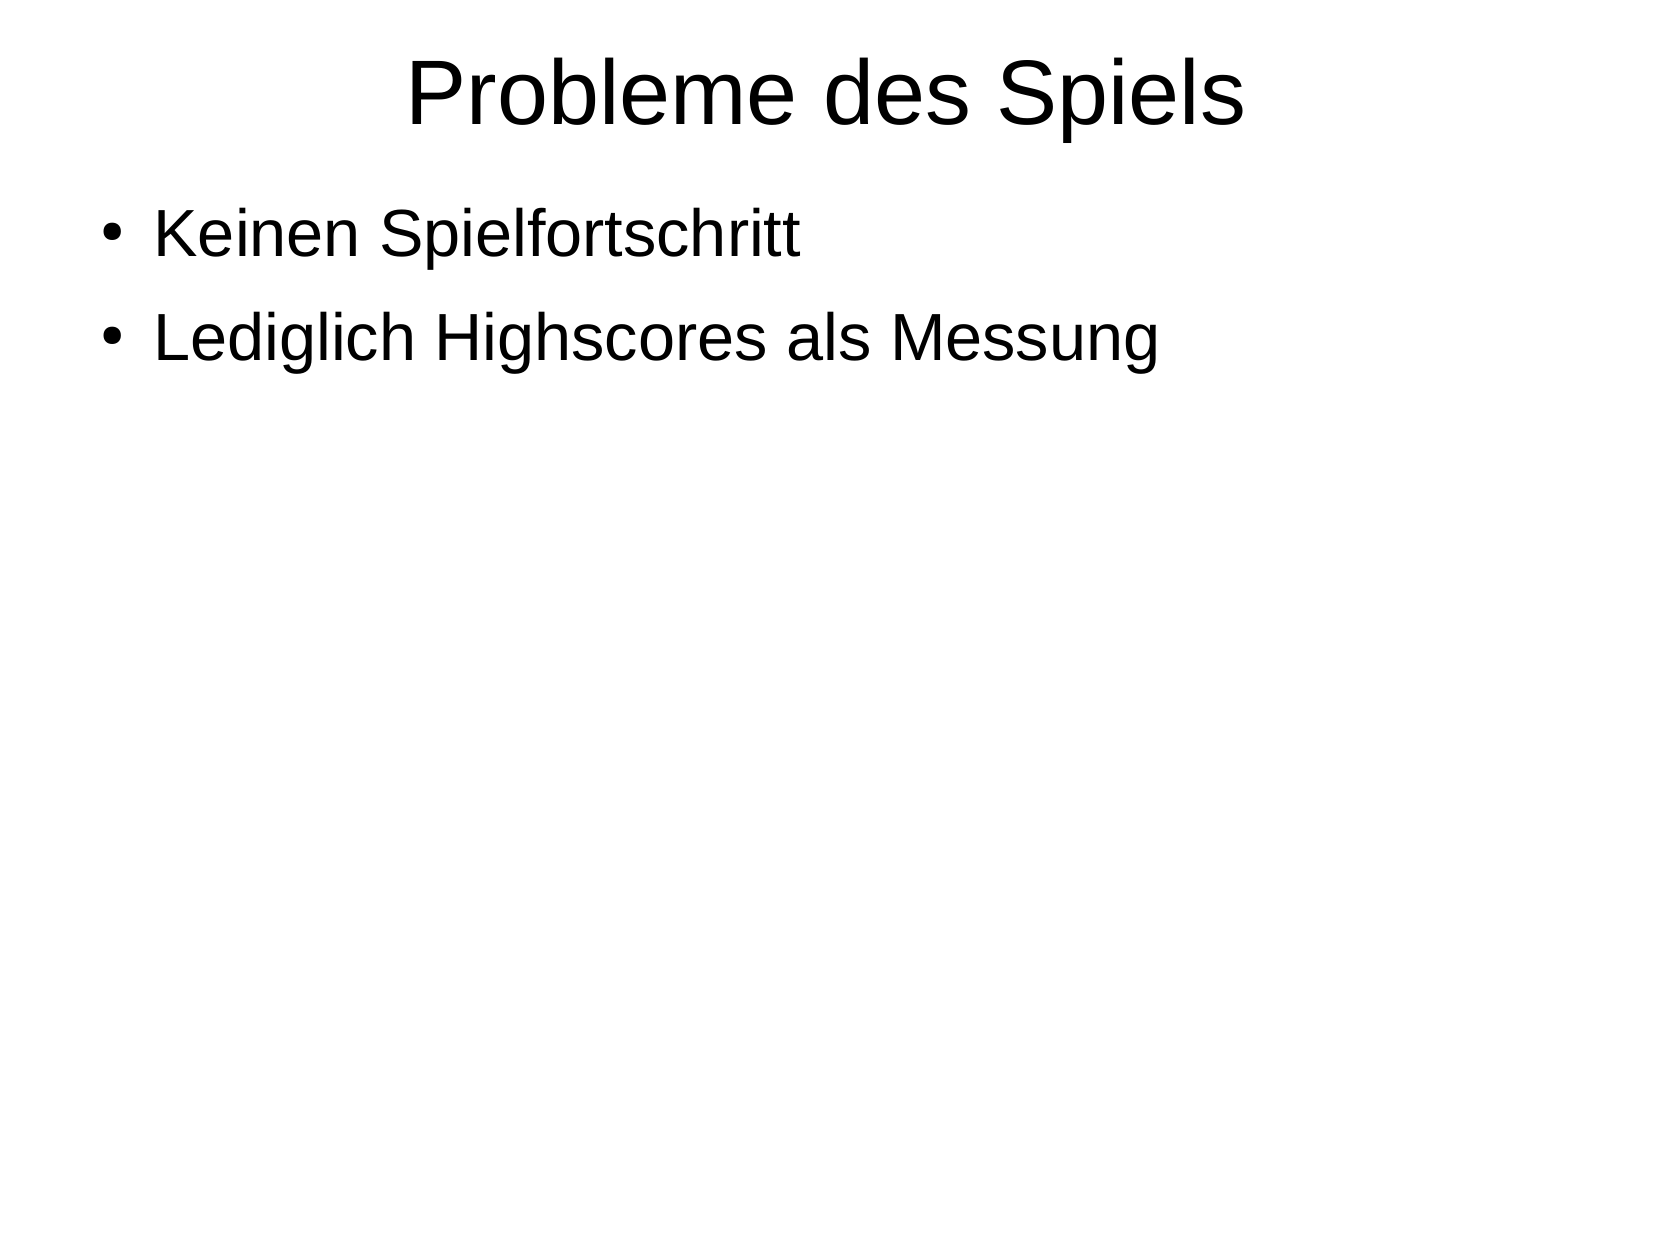

Probleme des Spiels
# Keinen Spielfortschritt
Lediglich Highscores als Messung